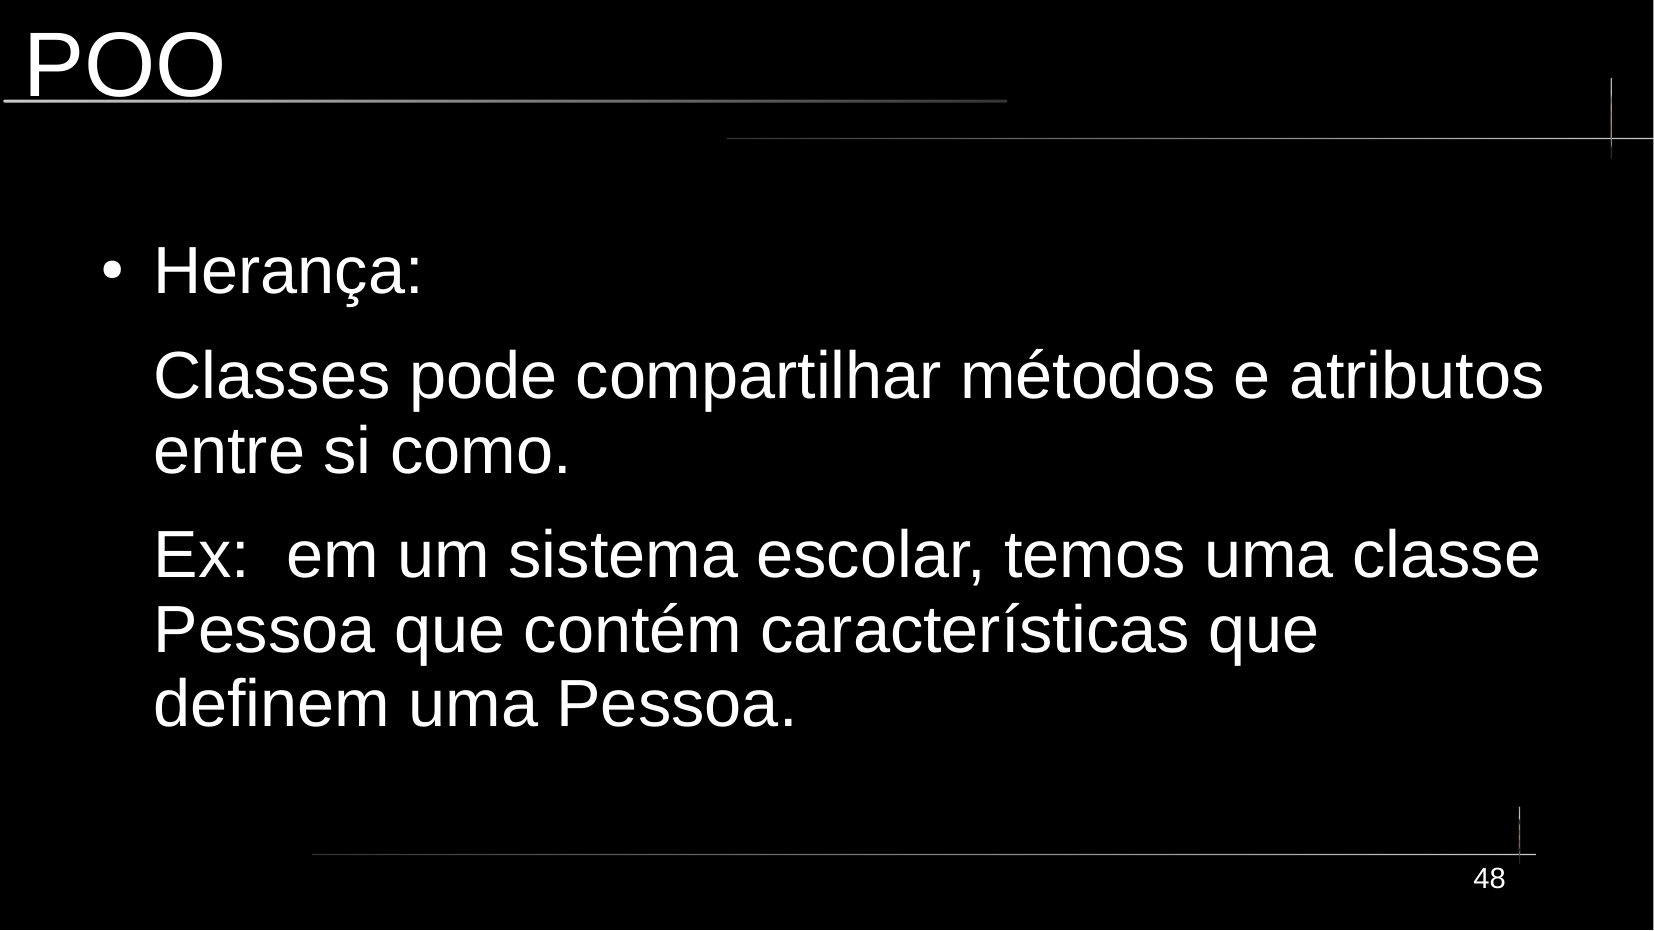

# POO
Herança:
Classes pode compartilhar métodos e atributos entre si como.
Ex: em um sistema escolar, temos uma classe Pessoa que contém características que definem uma Pessoa.
48